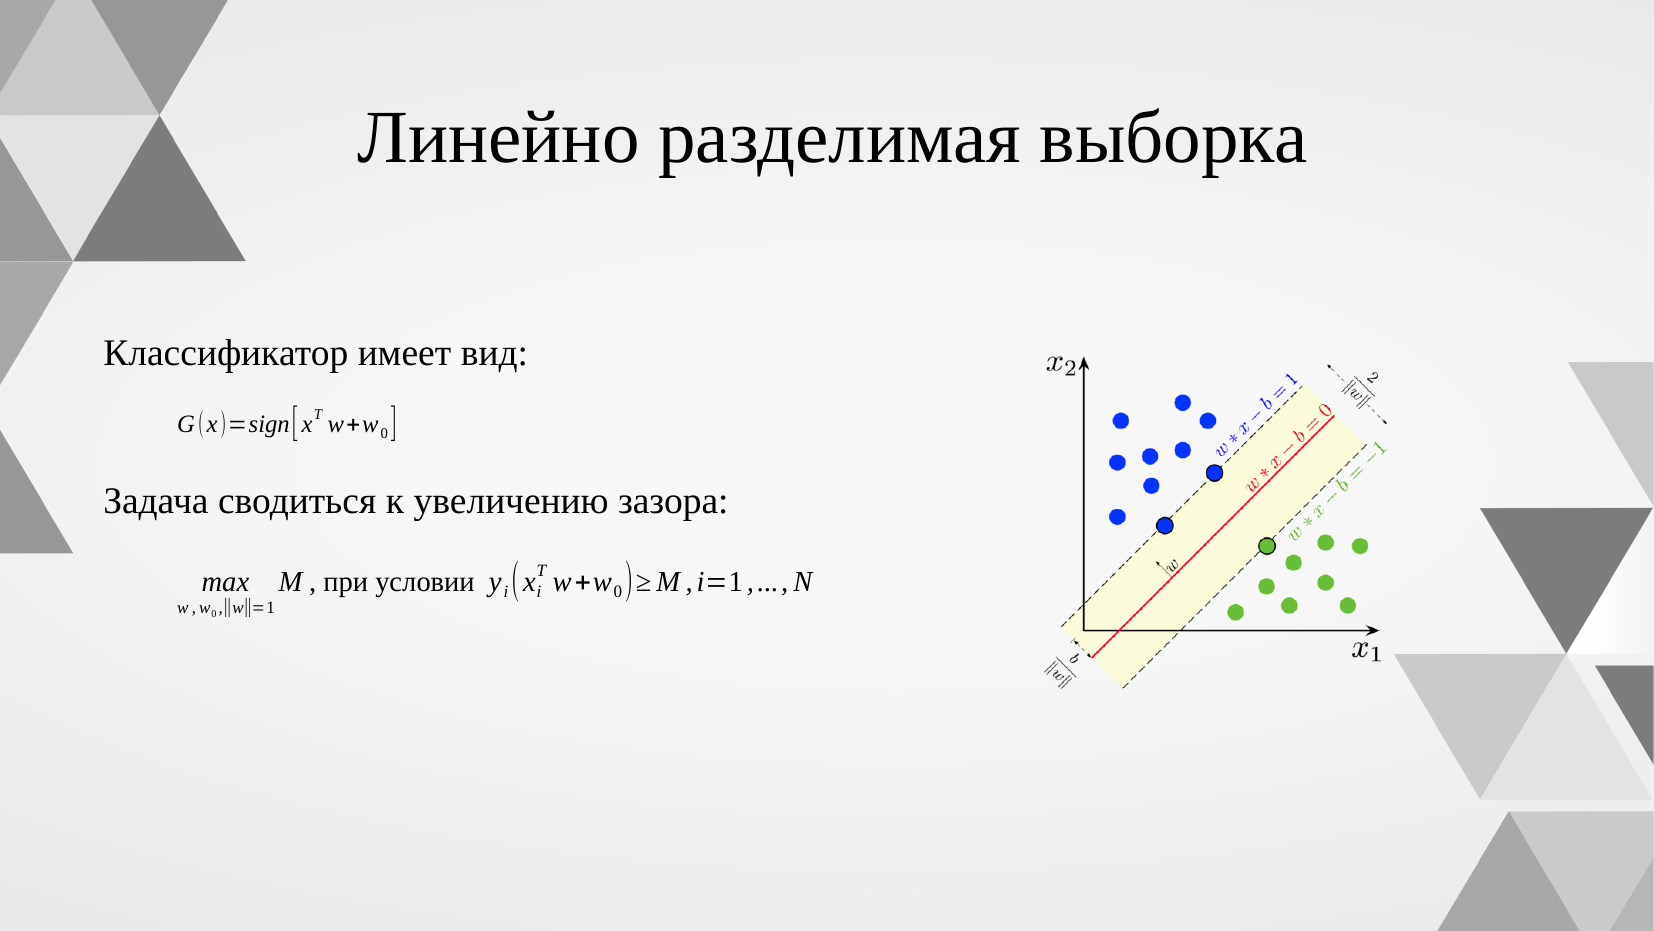

Линейно разделимая выборка
Классификатор имеет вид:
Задача сводиться к увеличению зазора: